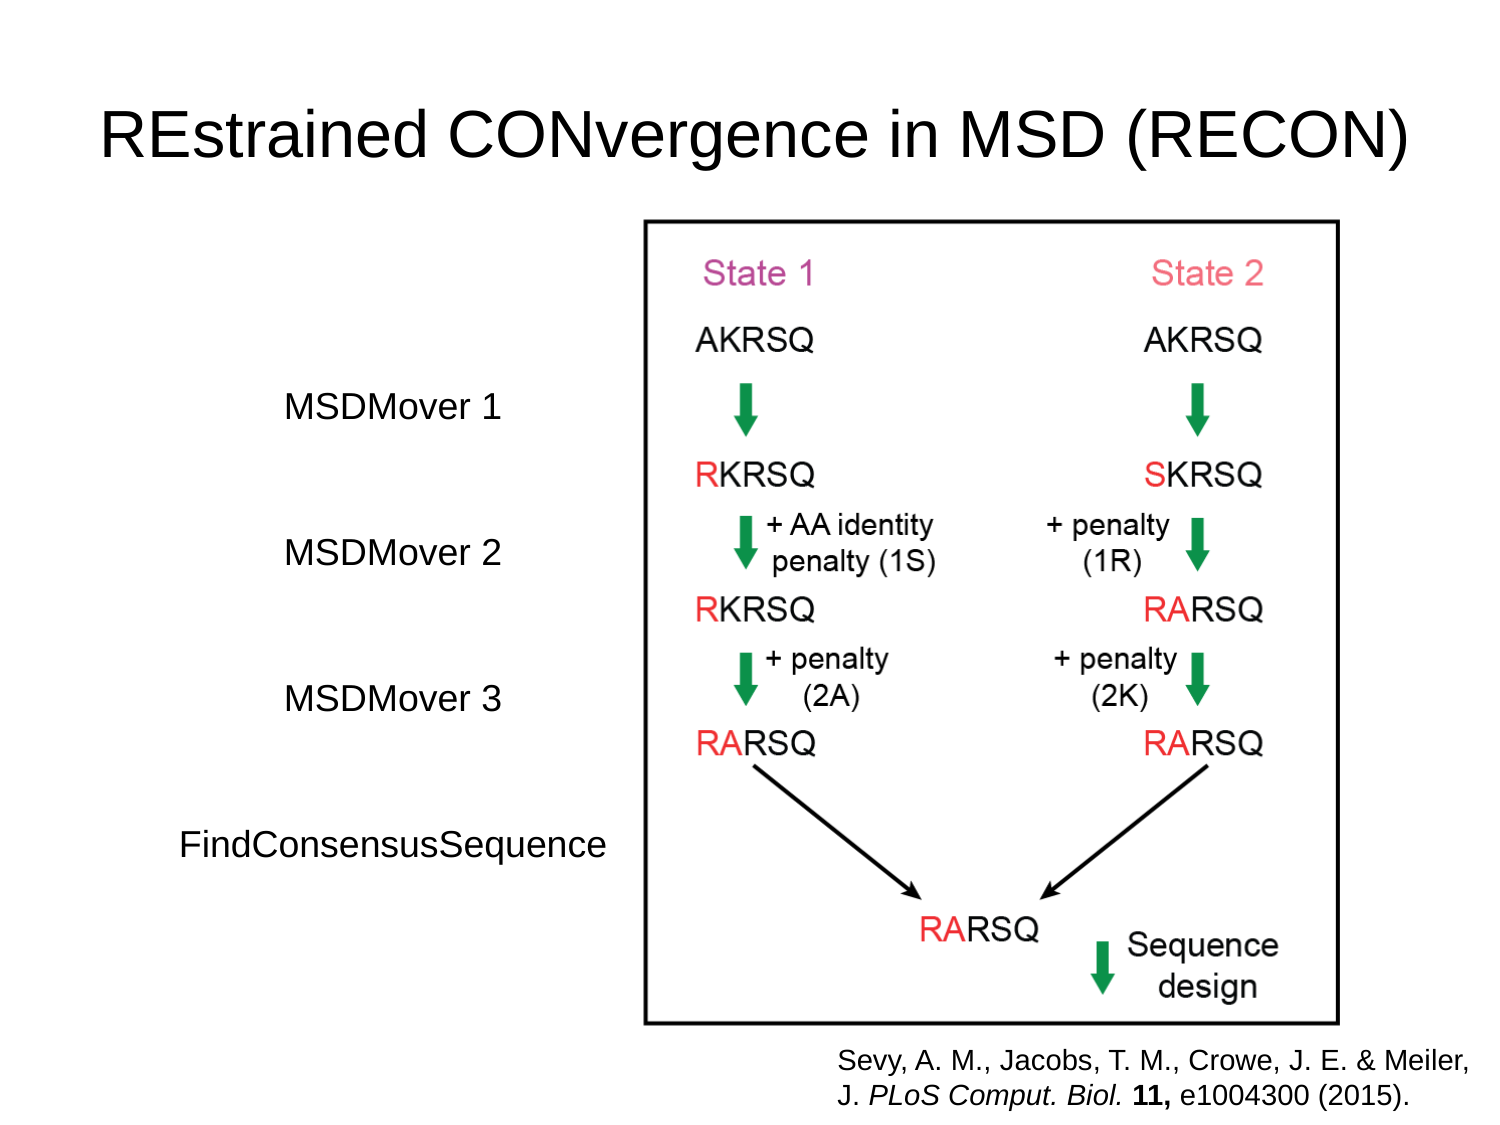

# REstrained CONvergence in MSD (RECON)
MSDMover 1
MSDMover 2
MSDMover 3
FindConsensusSequence
Sevy, A. M., Jacobs, T. M., Crowe, J. E. & Meiler, J. PLoS Comput. Biol. 11, e1004300 (2015).